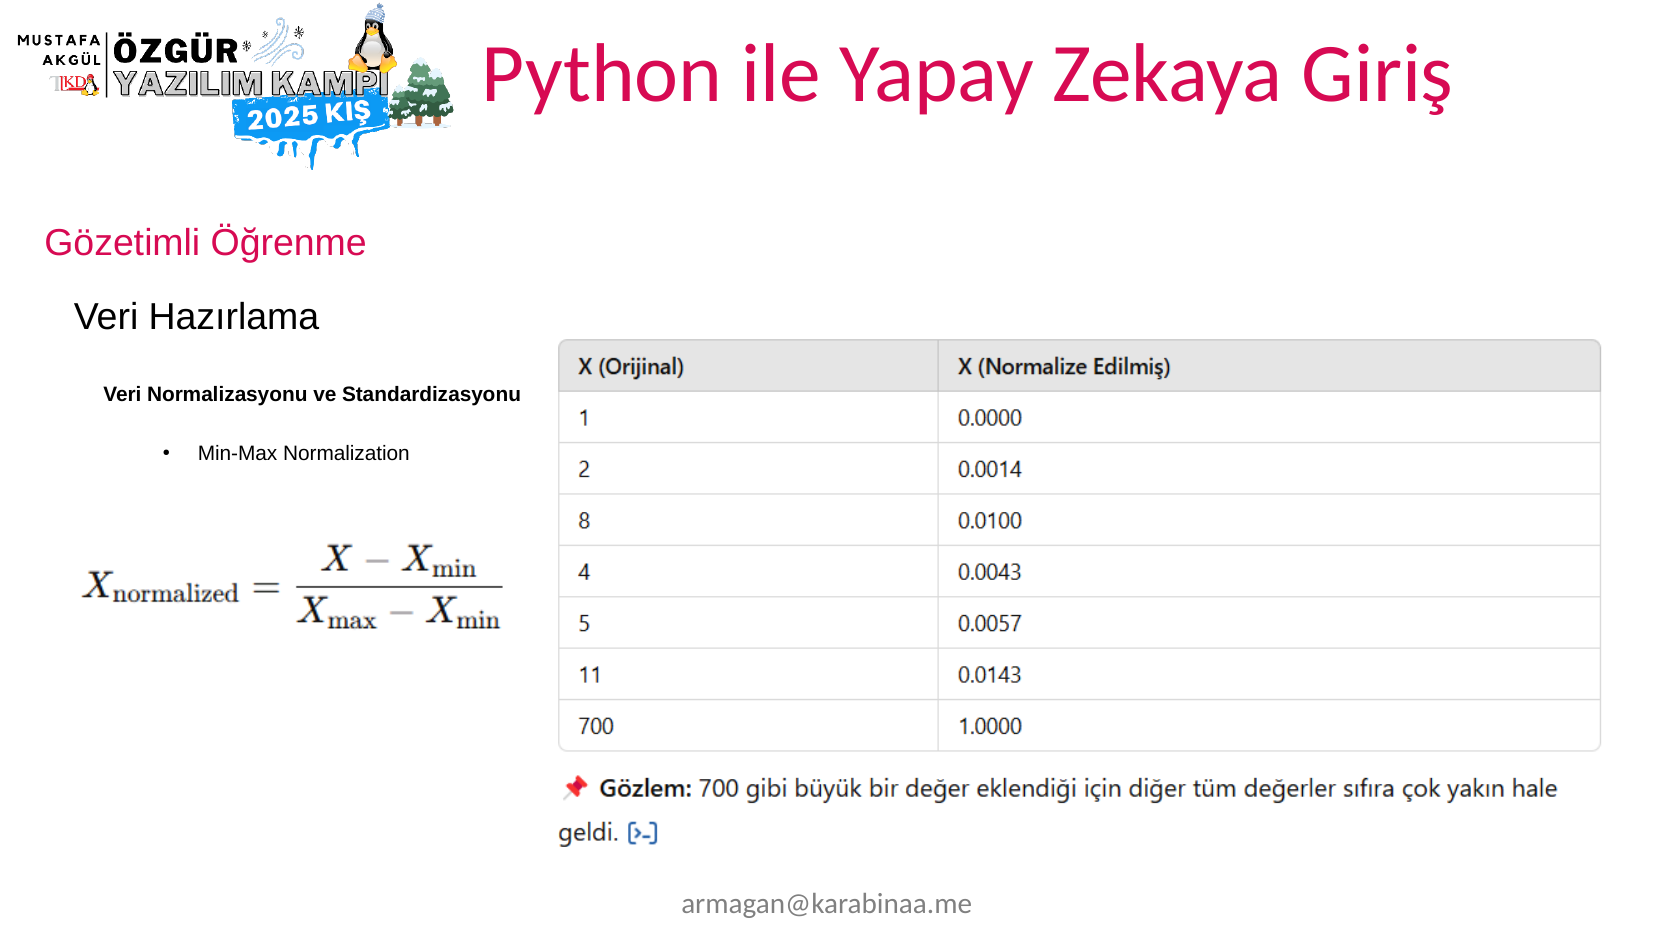

Python ile Yapay Zekaya Giriş
Gözetimli Öğrenme
Veri Hazırlama
Veri Normalizasyonu ve Standardizasyonu
Min-Max Normalization
armagan@karabinaa.me